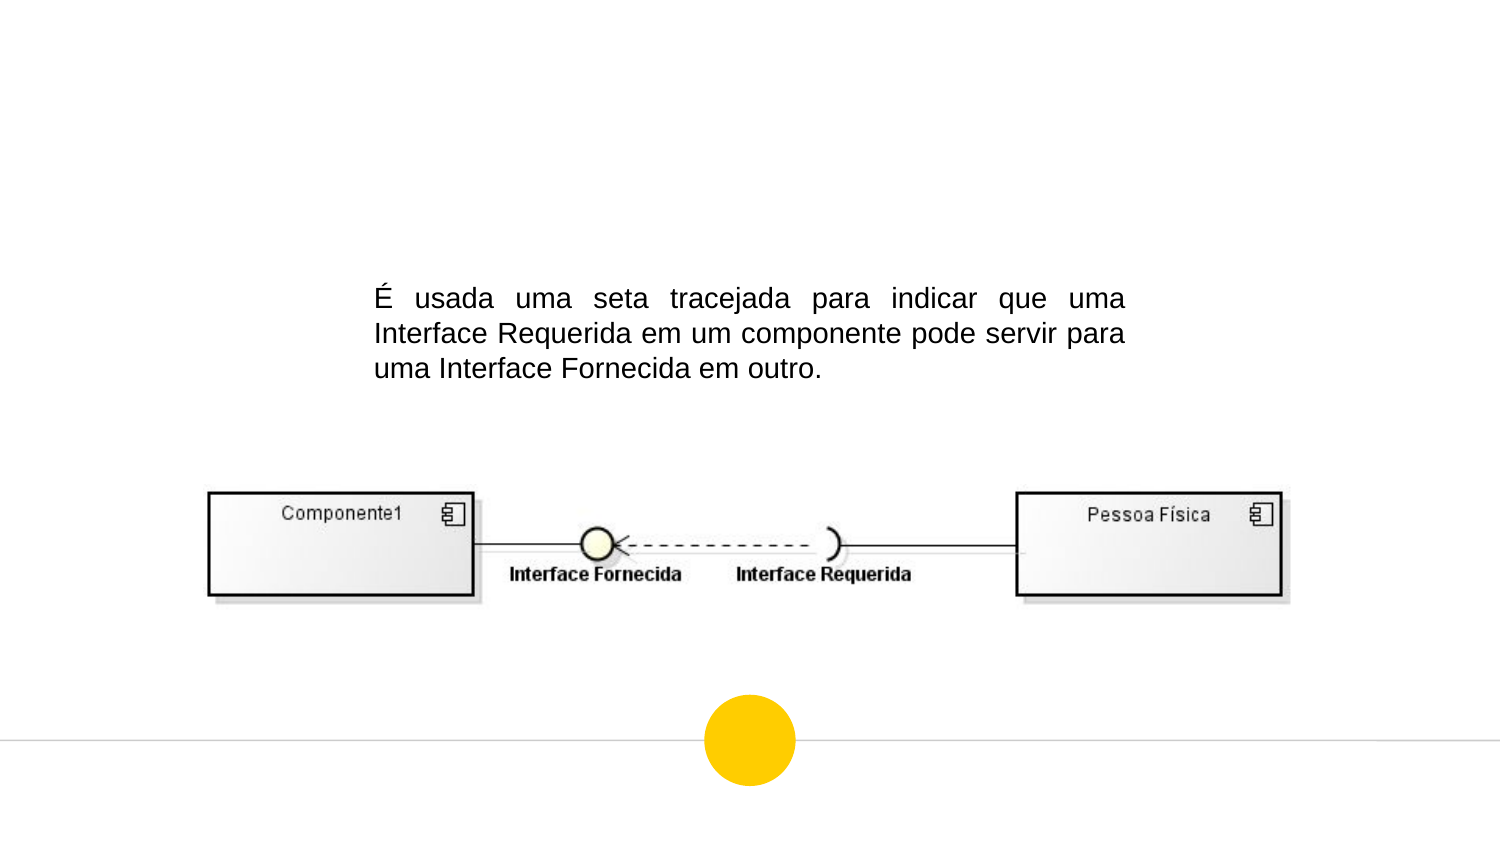

É usada uma seta tracejada para indicar que uma Interface Requerida em um componente pode servir para uma Interface Fornecida em outro.